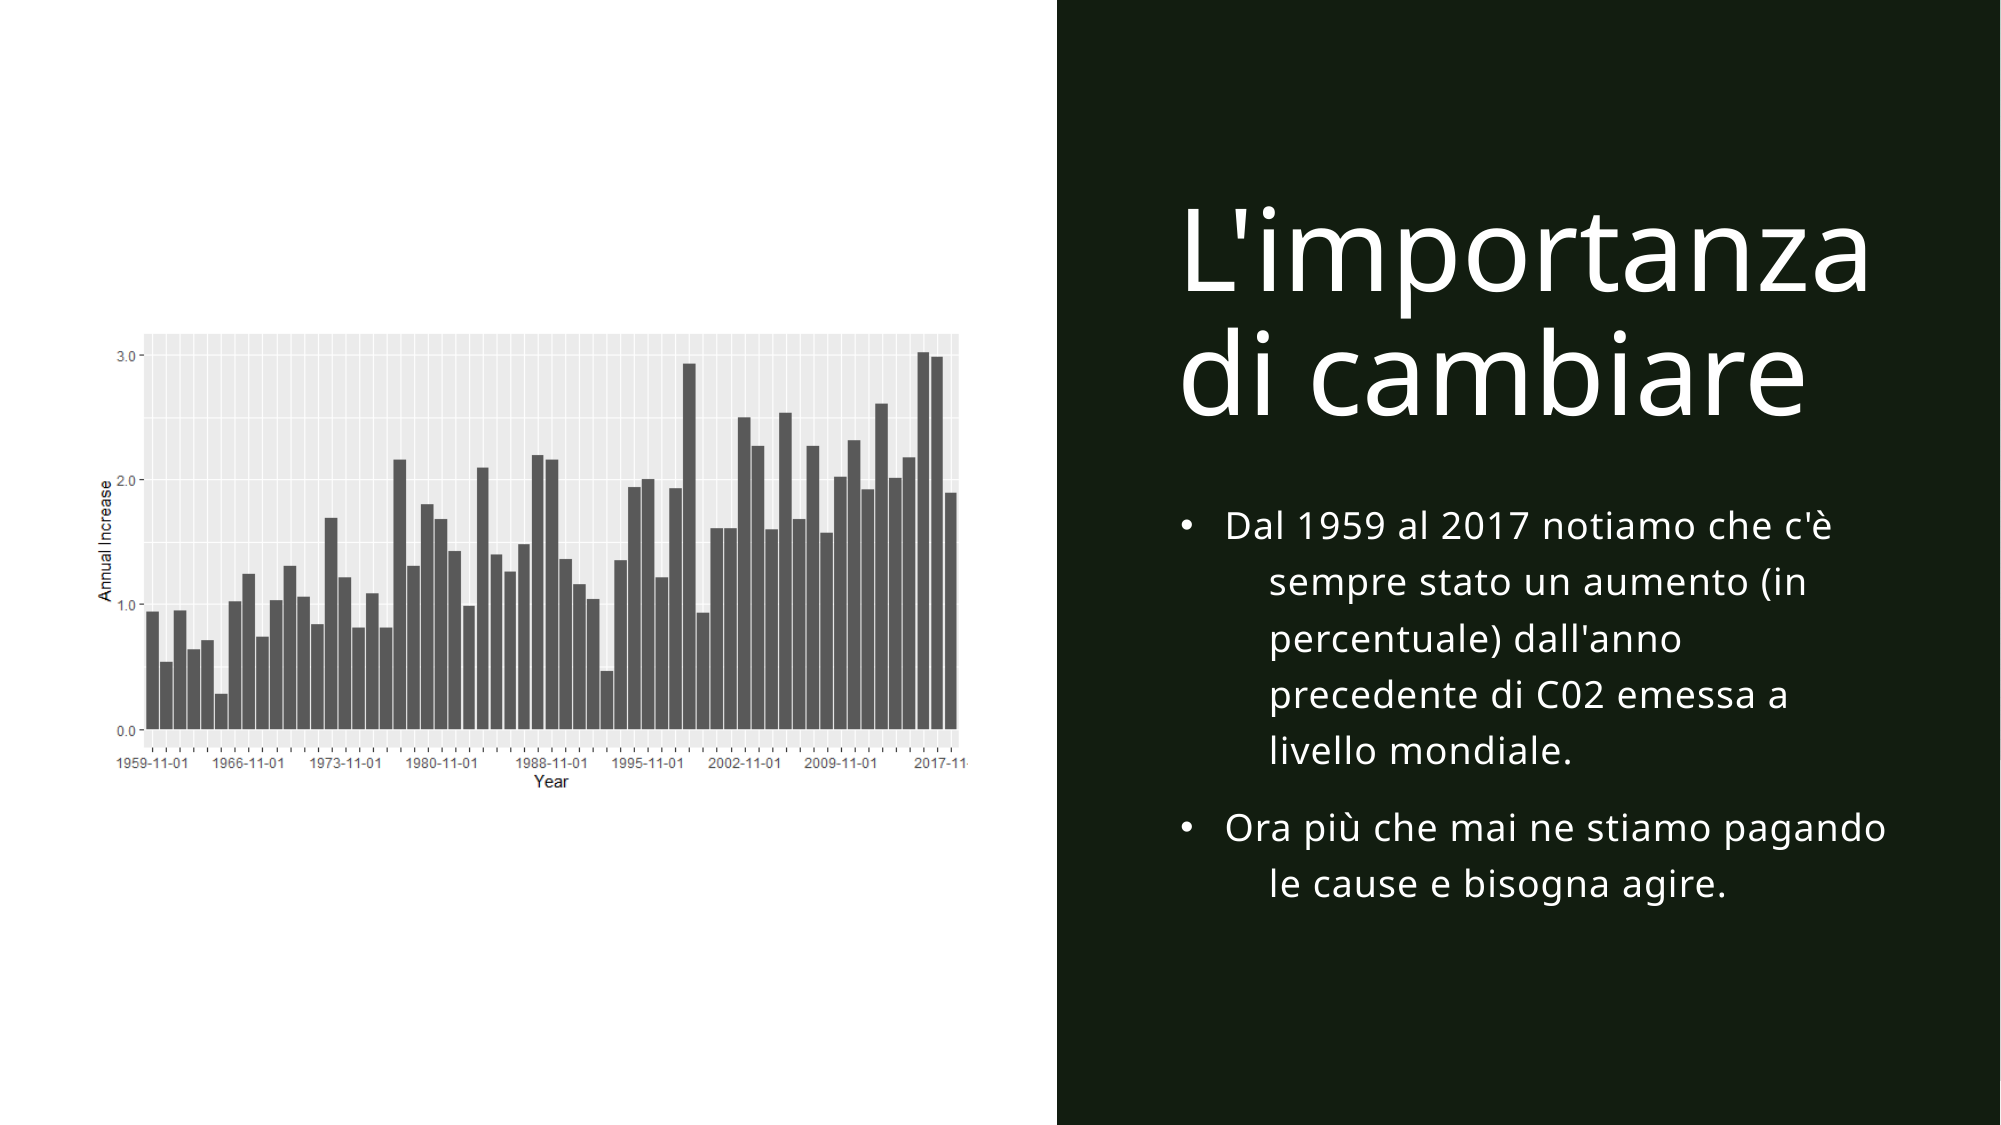

# L'importanza di cambiare
Dal 1959 al 2017 notiamo che c'è sempre stato un aumento (in percentuale) dall'anno precedente di C02 emessa a livello mondiale.
Ora più che mai ne stiamo pagando le cause e bisogna agire.